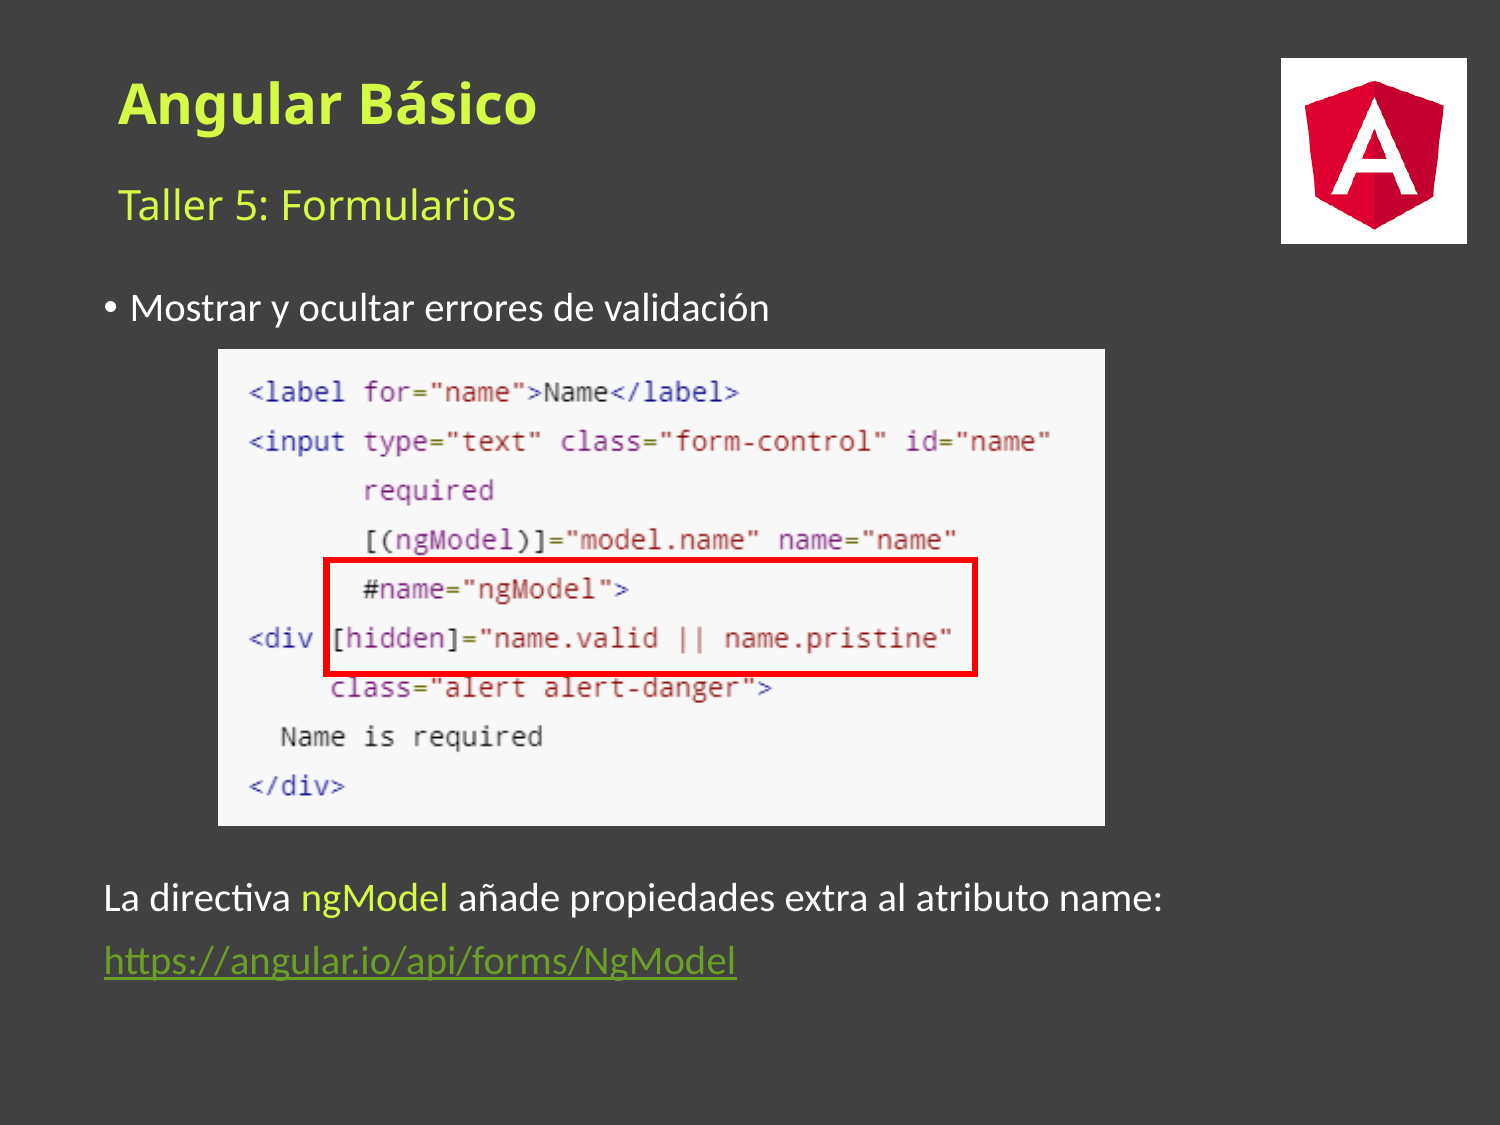

# Angular Básico
Taller 5: Formularios
Mostrar y ocultar errores de validación
La directiva ngModel añade propiedades extra al atributo name:
https://angular.io/api/forms/NgModel